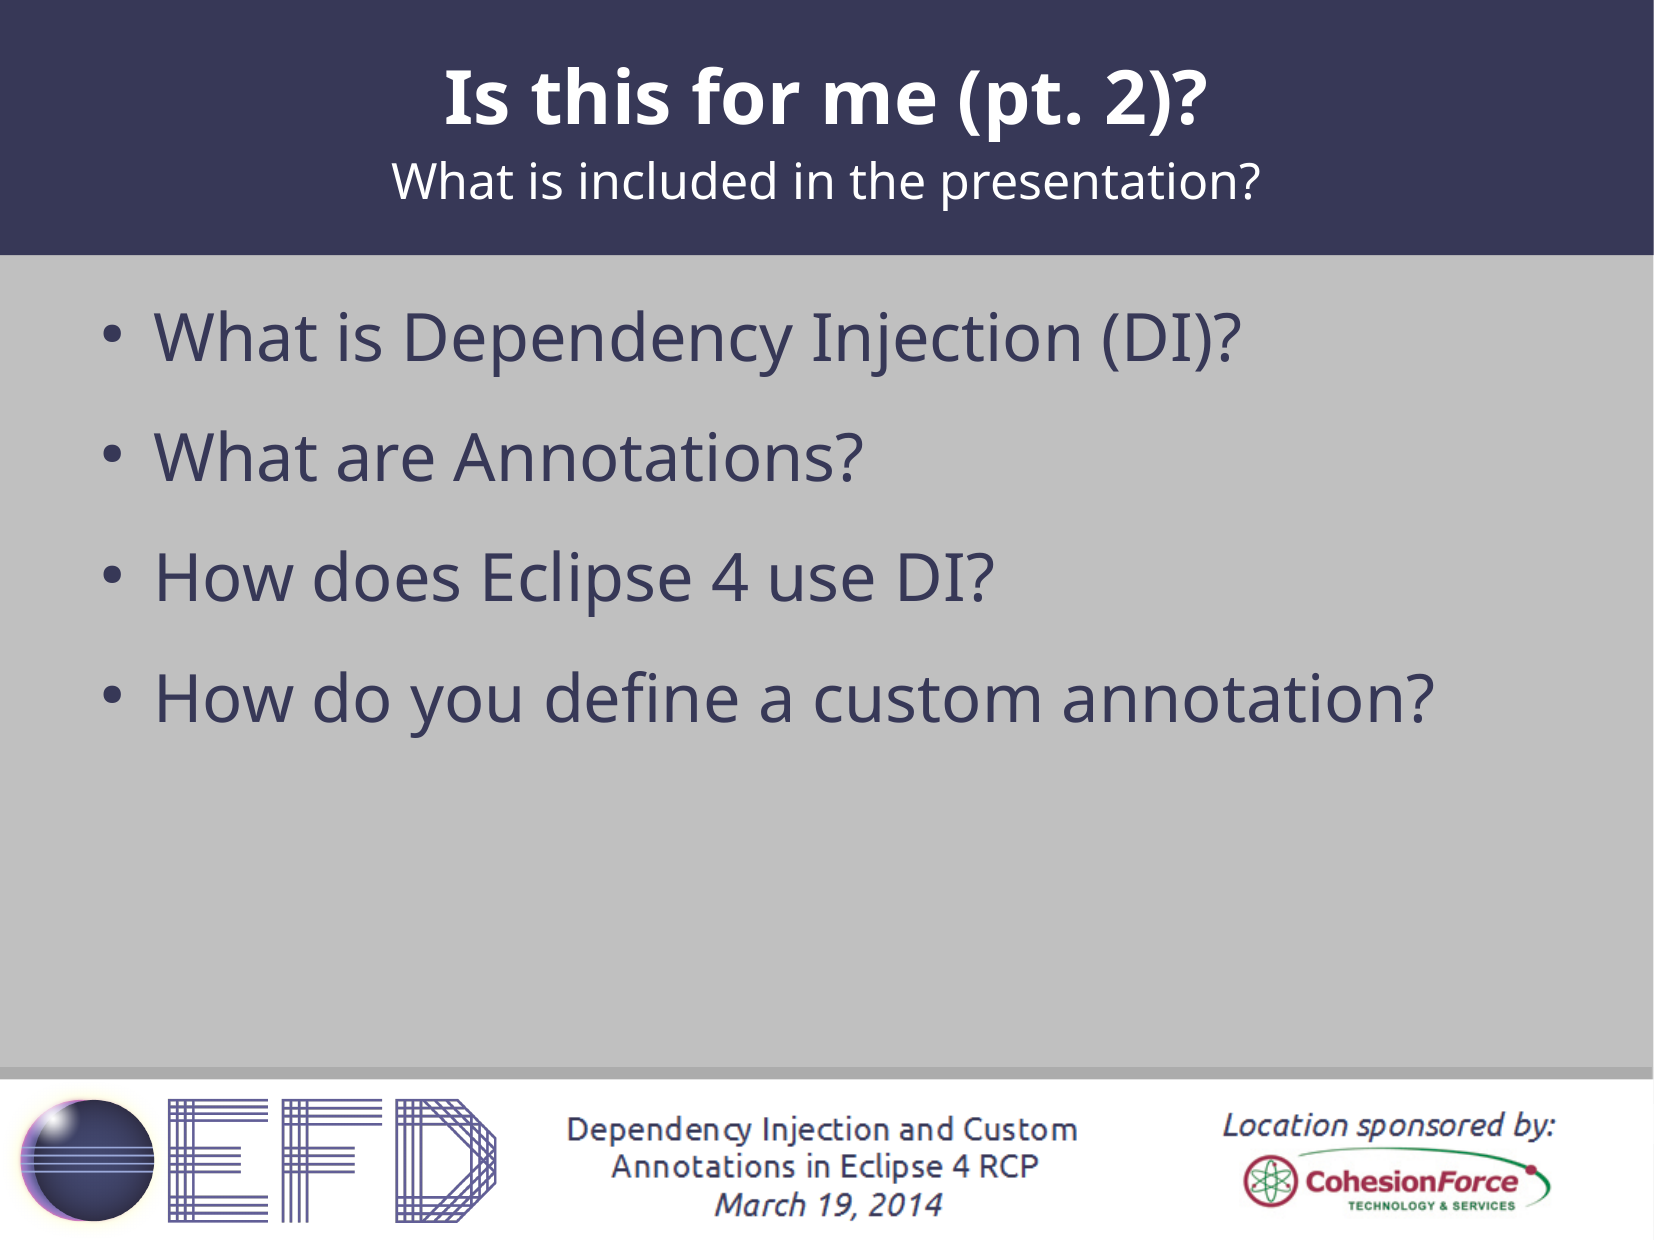

# Is this for me (pt. 2)? What is included in the presentation?
What is Dependency Injection (DI)?
What are Annotations?
How does Eclipse 4 use DI?
How do you define a custom annotation?